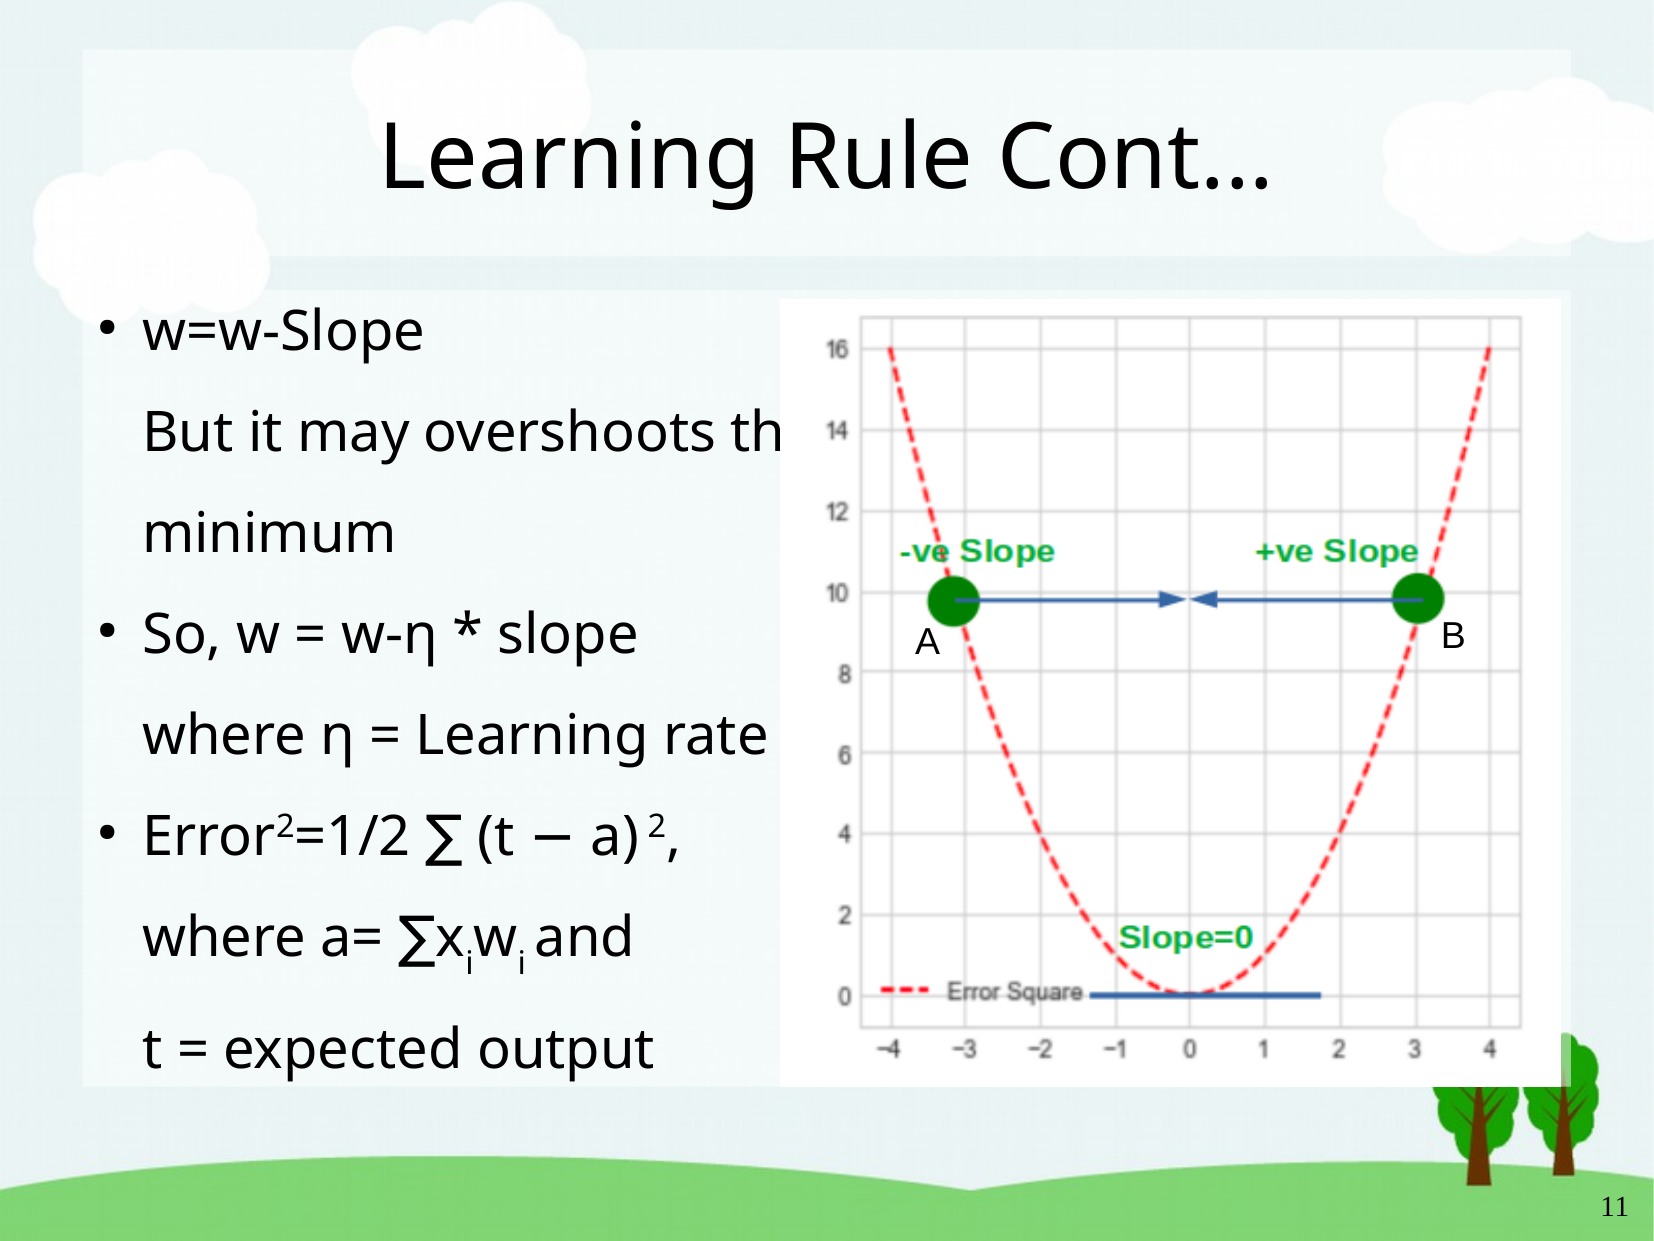

# Learning Rule Cont...
w=w-Slope
But it may overshoots the
minimum
So, w = w-η * slope
where η = Learning rate
Error2=1/2 ∑ (t − a) 2,
where a= ∑xiwi and
t = expected output
B
A
11